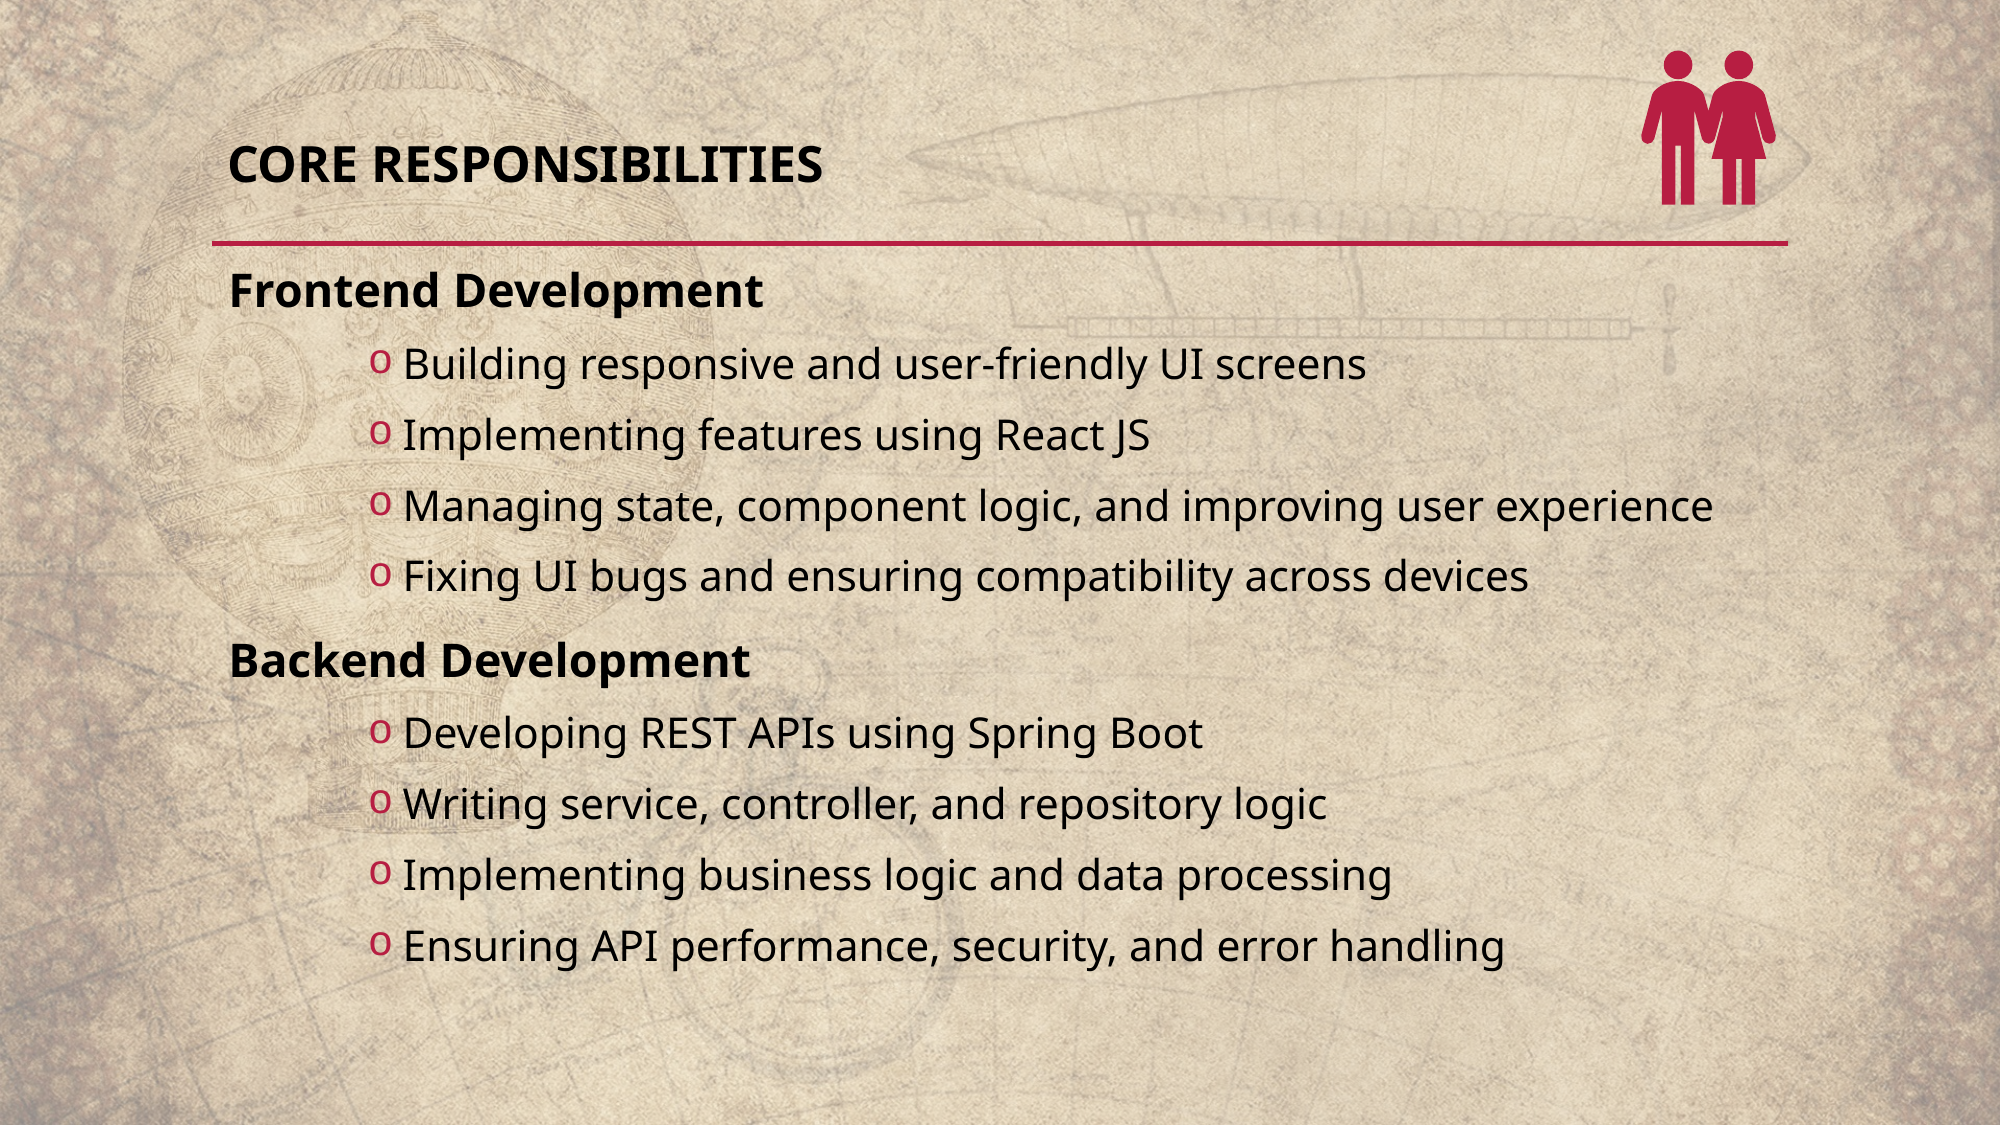

# CORE RESPONSIBILITIES
Frontend Development
Building responsive and user-friendly UI screens
Implementing features using React JS
Managing state, component logic, and improving user experience
Fixing UI bugs and ensuring compatibility across devices
Backend Development
Developing REST APIs using Spring Boot
Writing service, controller, and repository logic
Implementing business logic and data processing
Ensuring API performance, security, and error handling